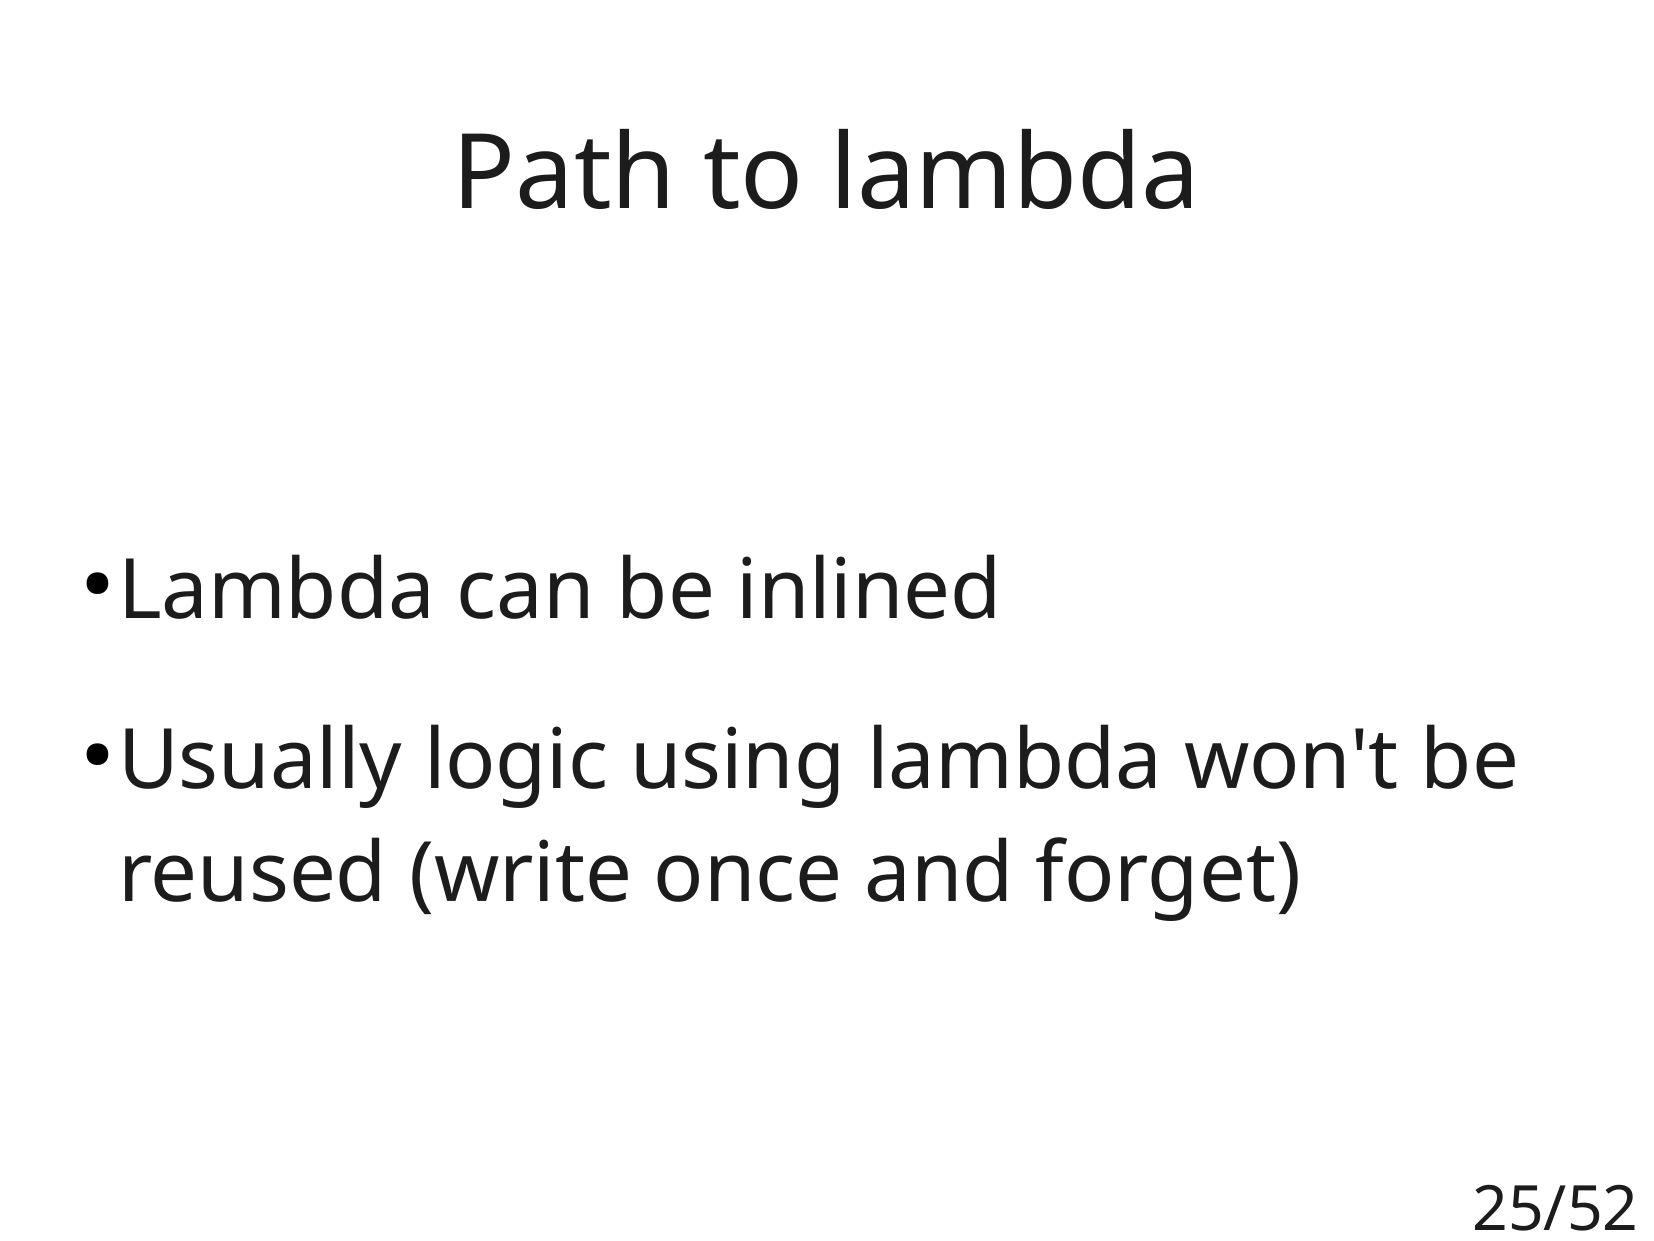

# Path to lambda
Lambda can be inlined
Usually logic using lambda won't be
reused (write once and forget)